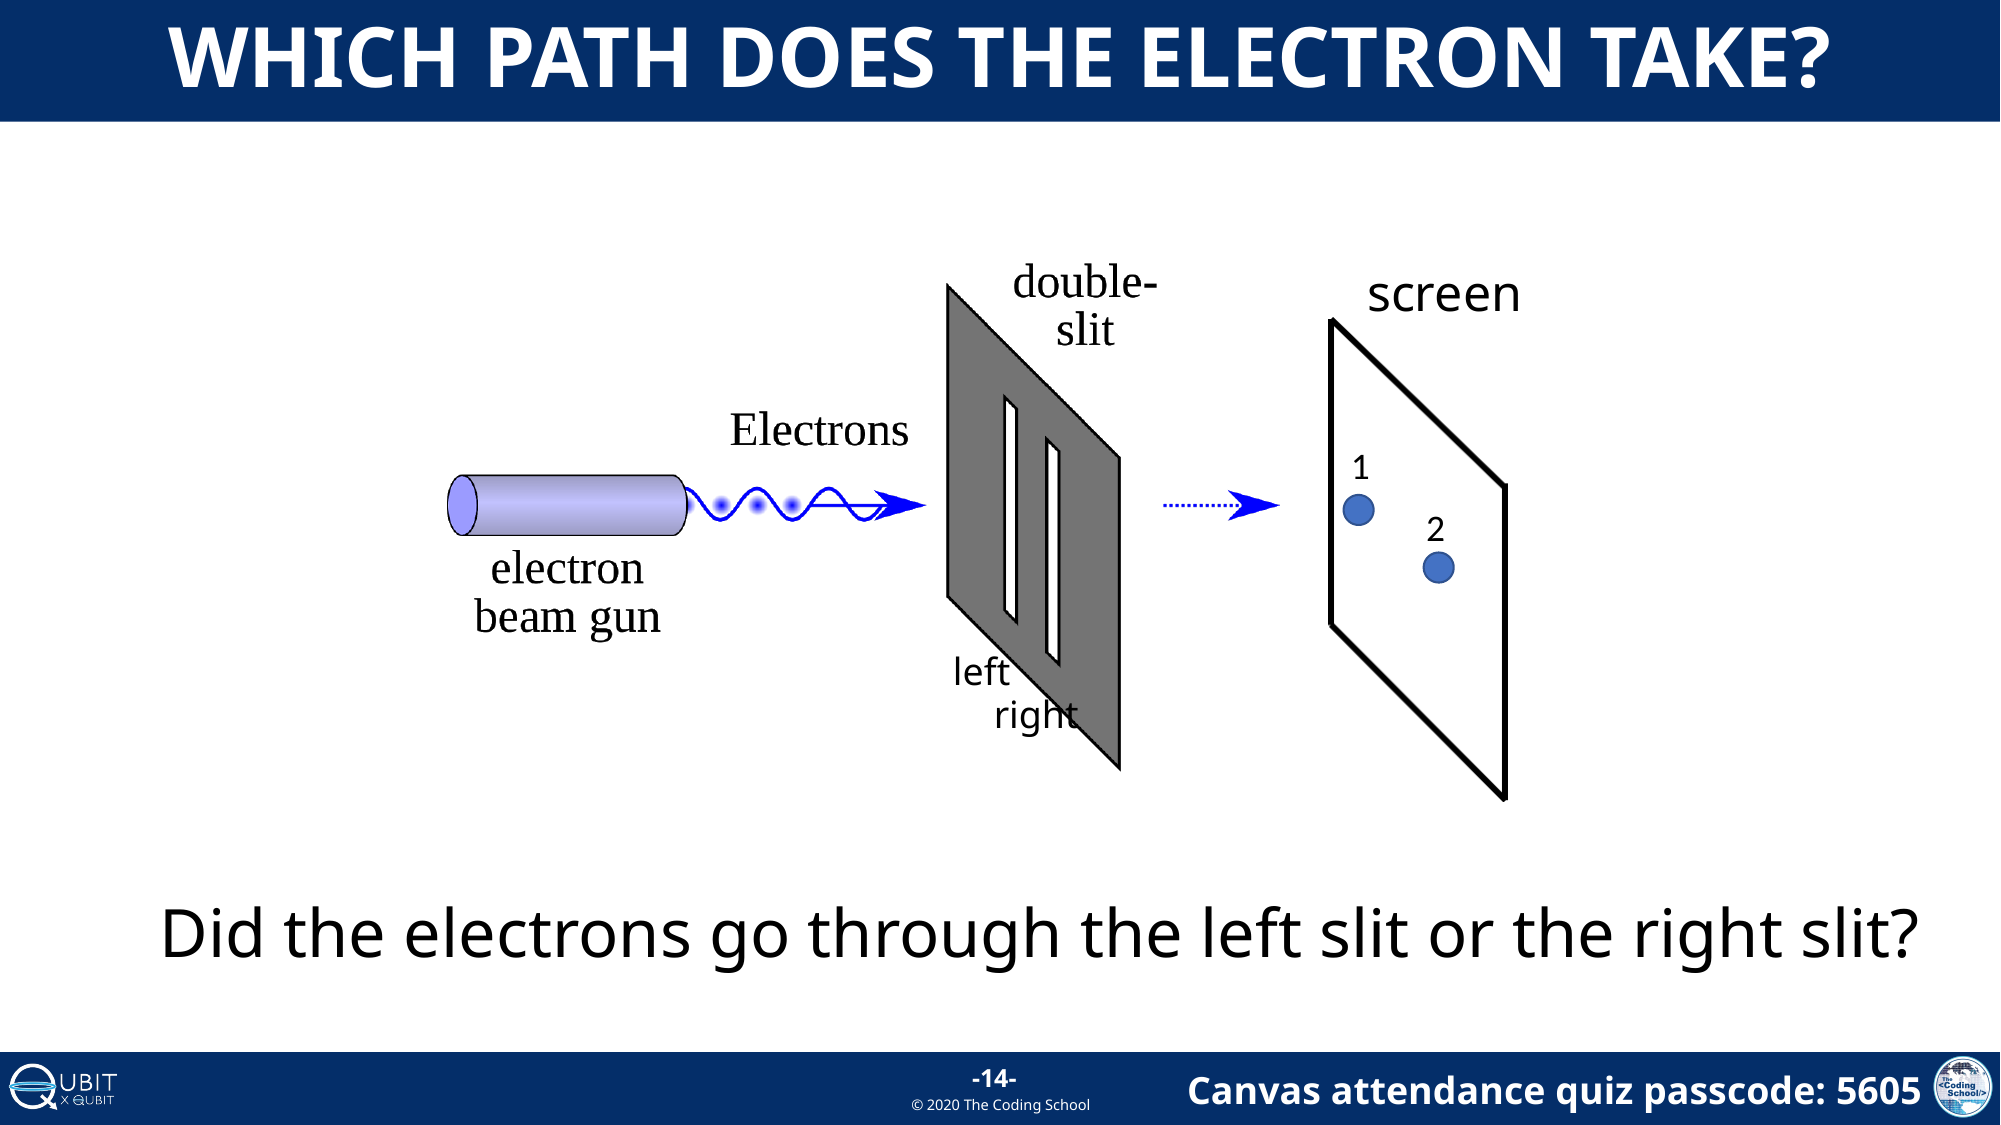

# Which path does the Electron take?
screen
1
2
left
right
Did the electrons go through the left slit or the right slit?
-14-